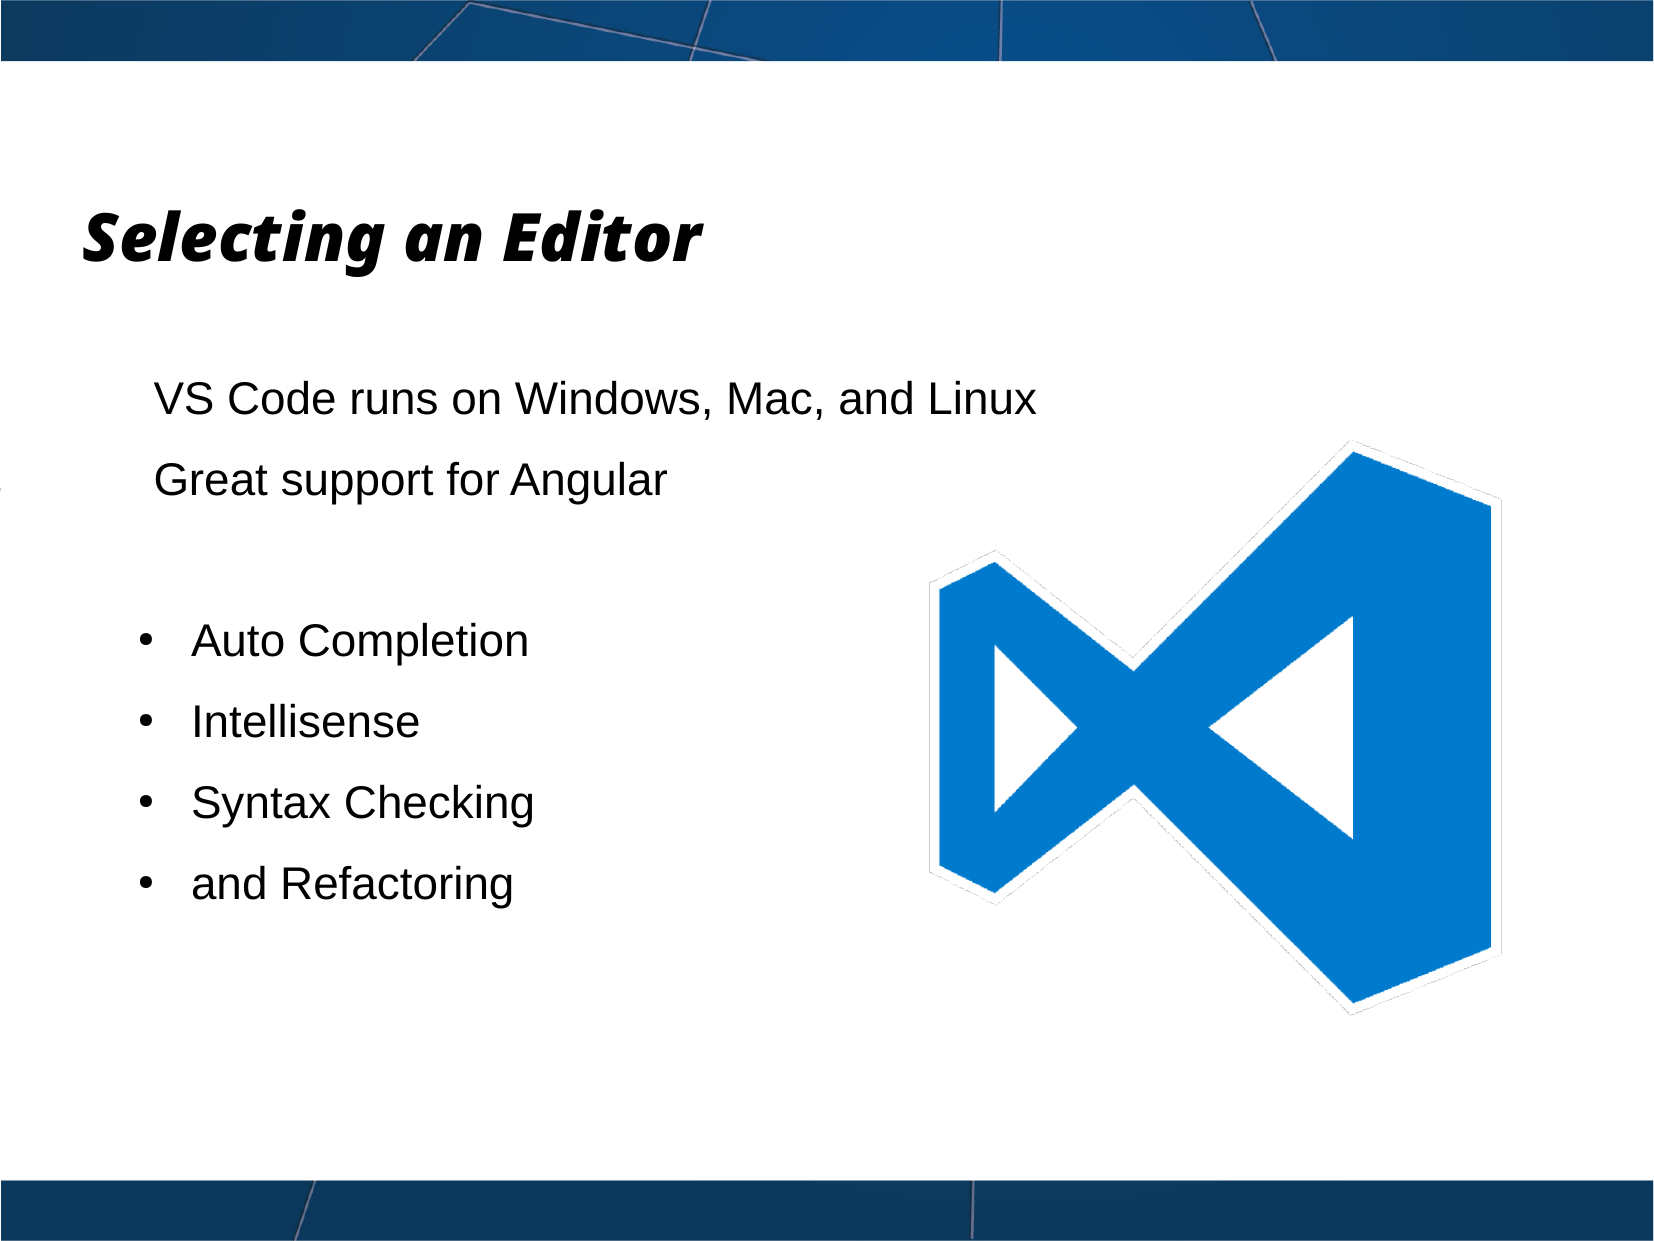

# Selecting an Editor
VS Code runs on Windows, Mac, and Linux
Great support for Angular
Auto Completion
Intellisense
Syntax Checking
and Refactoring